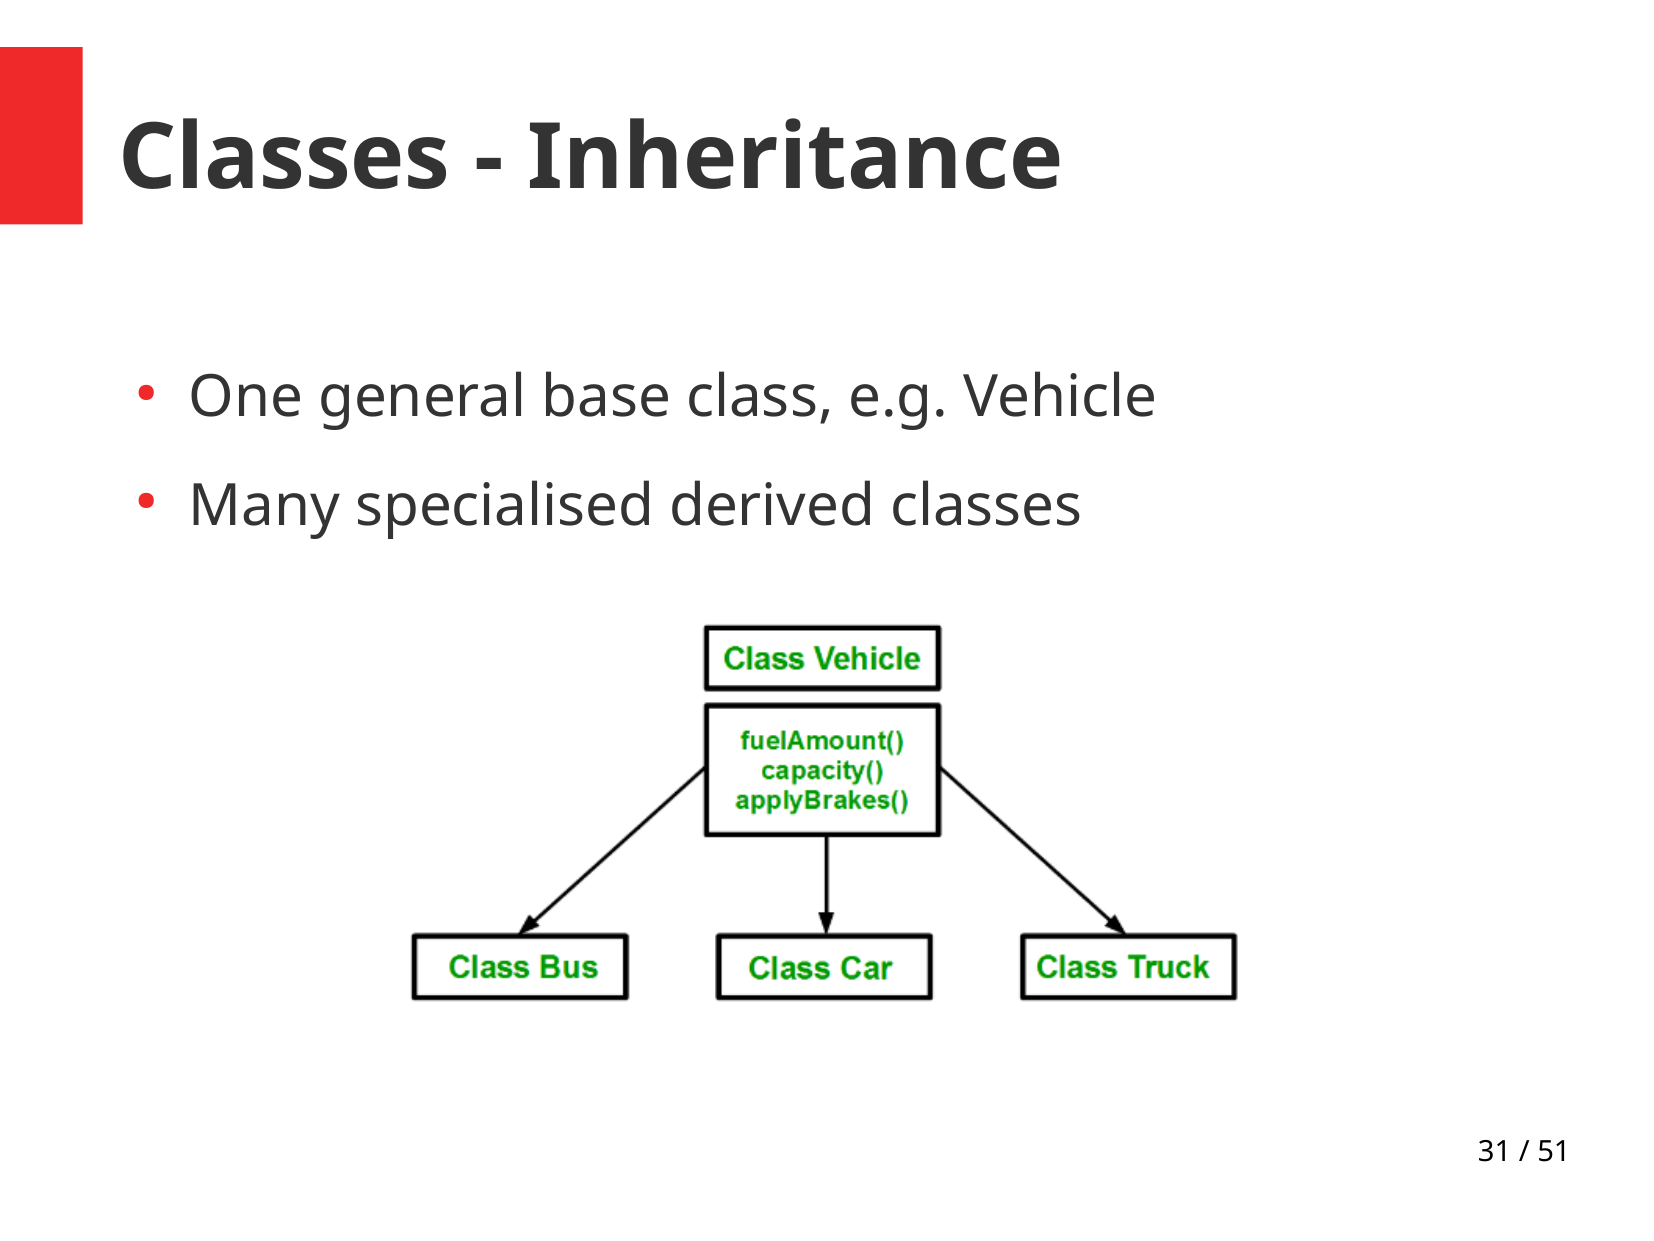

# Classes - Inheritance
One general base class, e.g. Vehicle
Many specialised derived classes
31